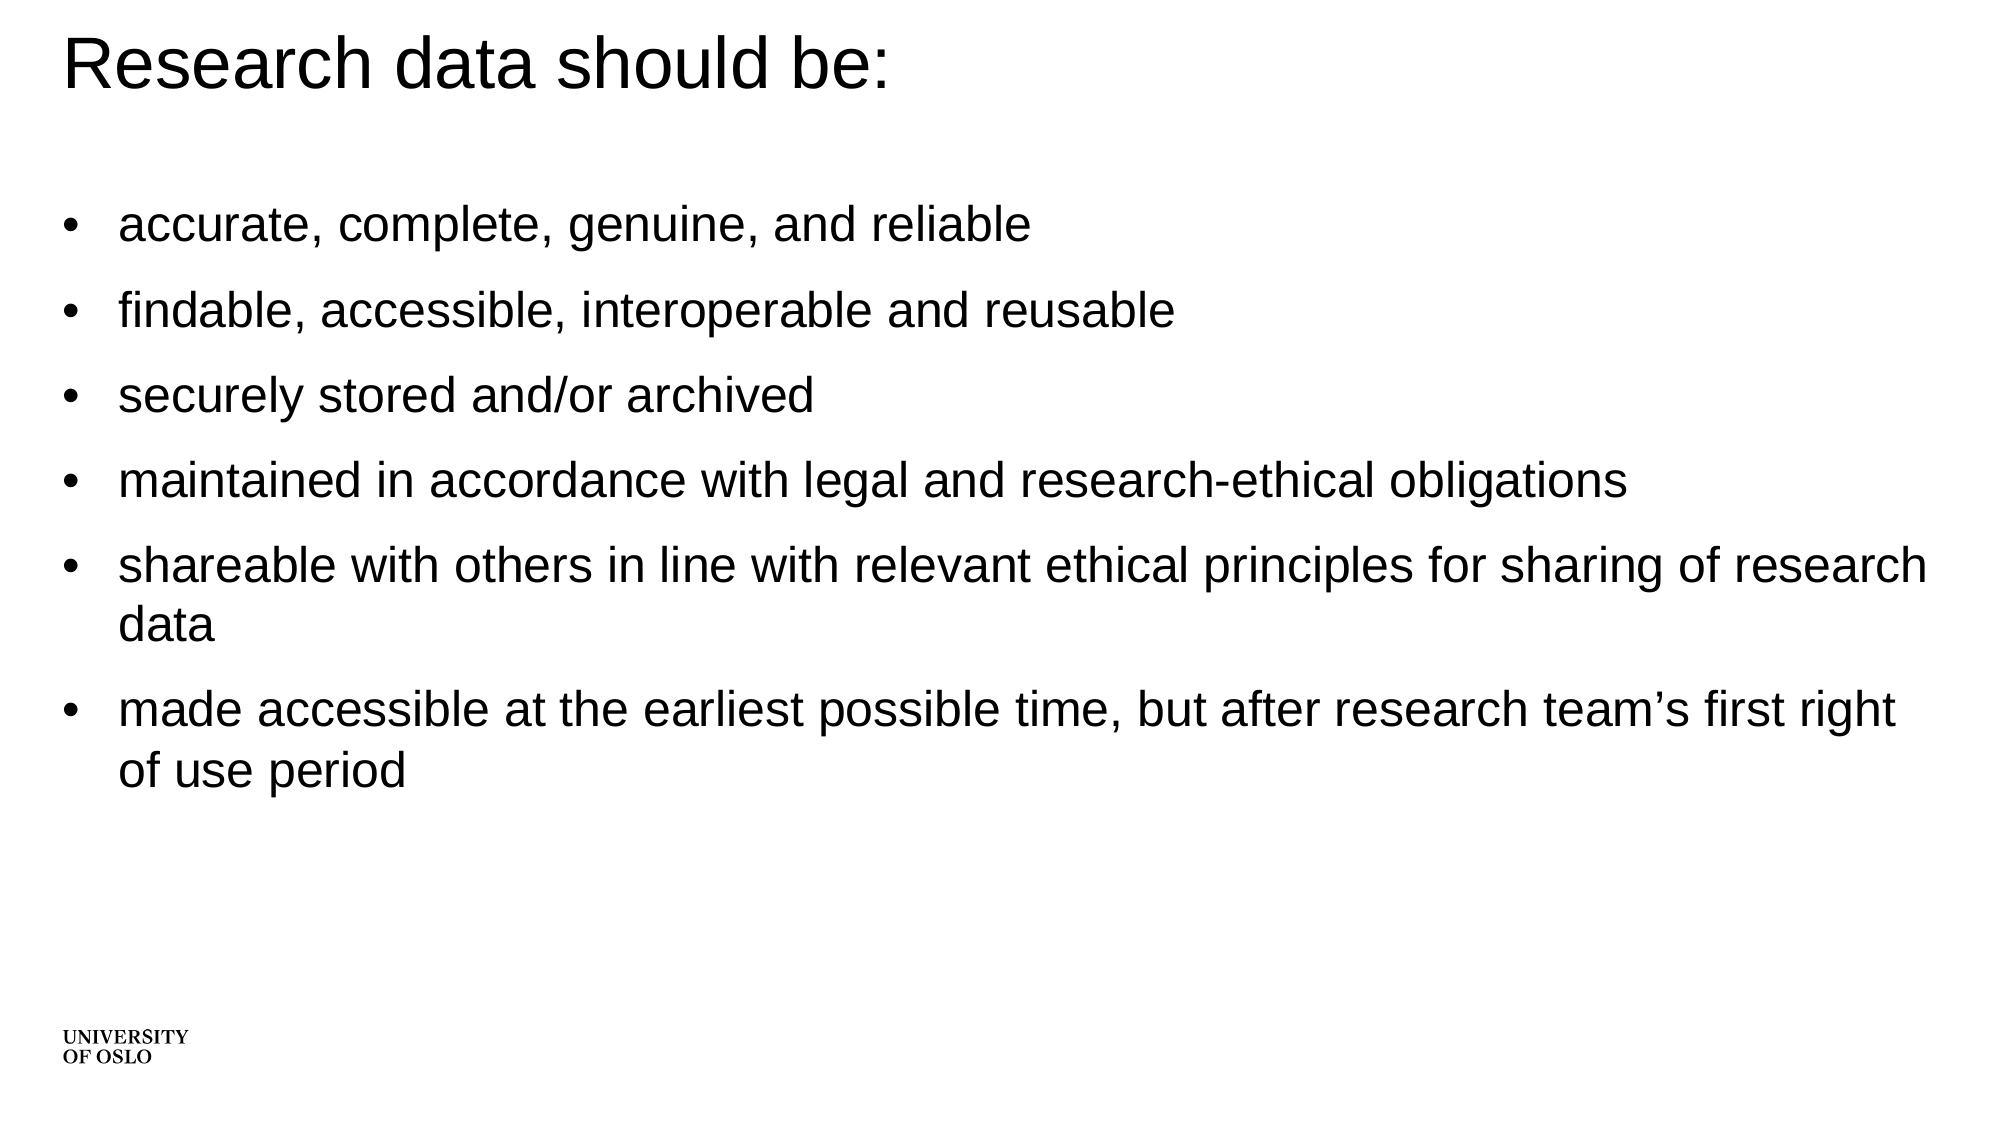

Research data should be:
•
accurate, complete, genuine, and reliable
•
findable, accessible, interoperable and reusable
•
securely stored and/or archived
•
maintained in accordance with legal and research-ethical obligations
•
shareable with others in line with relevant ethical principles for sharing of research
data
•
made accessible at the earliest possible time, but after research team’s first right
of use period